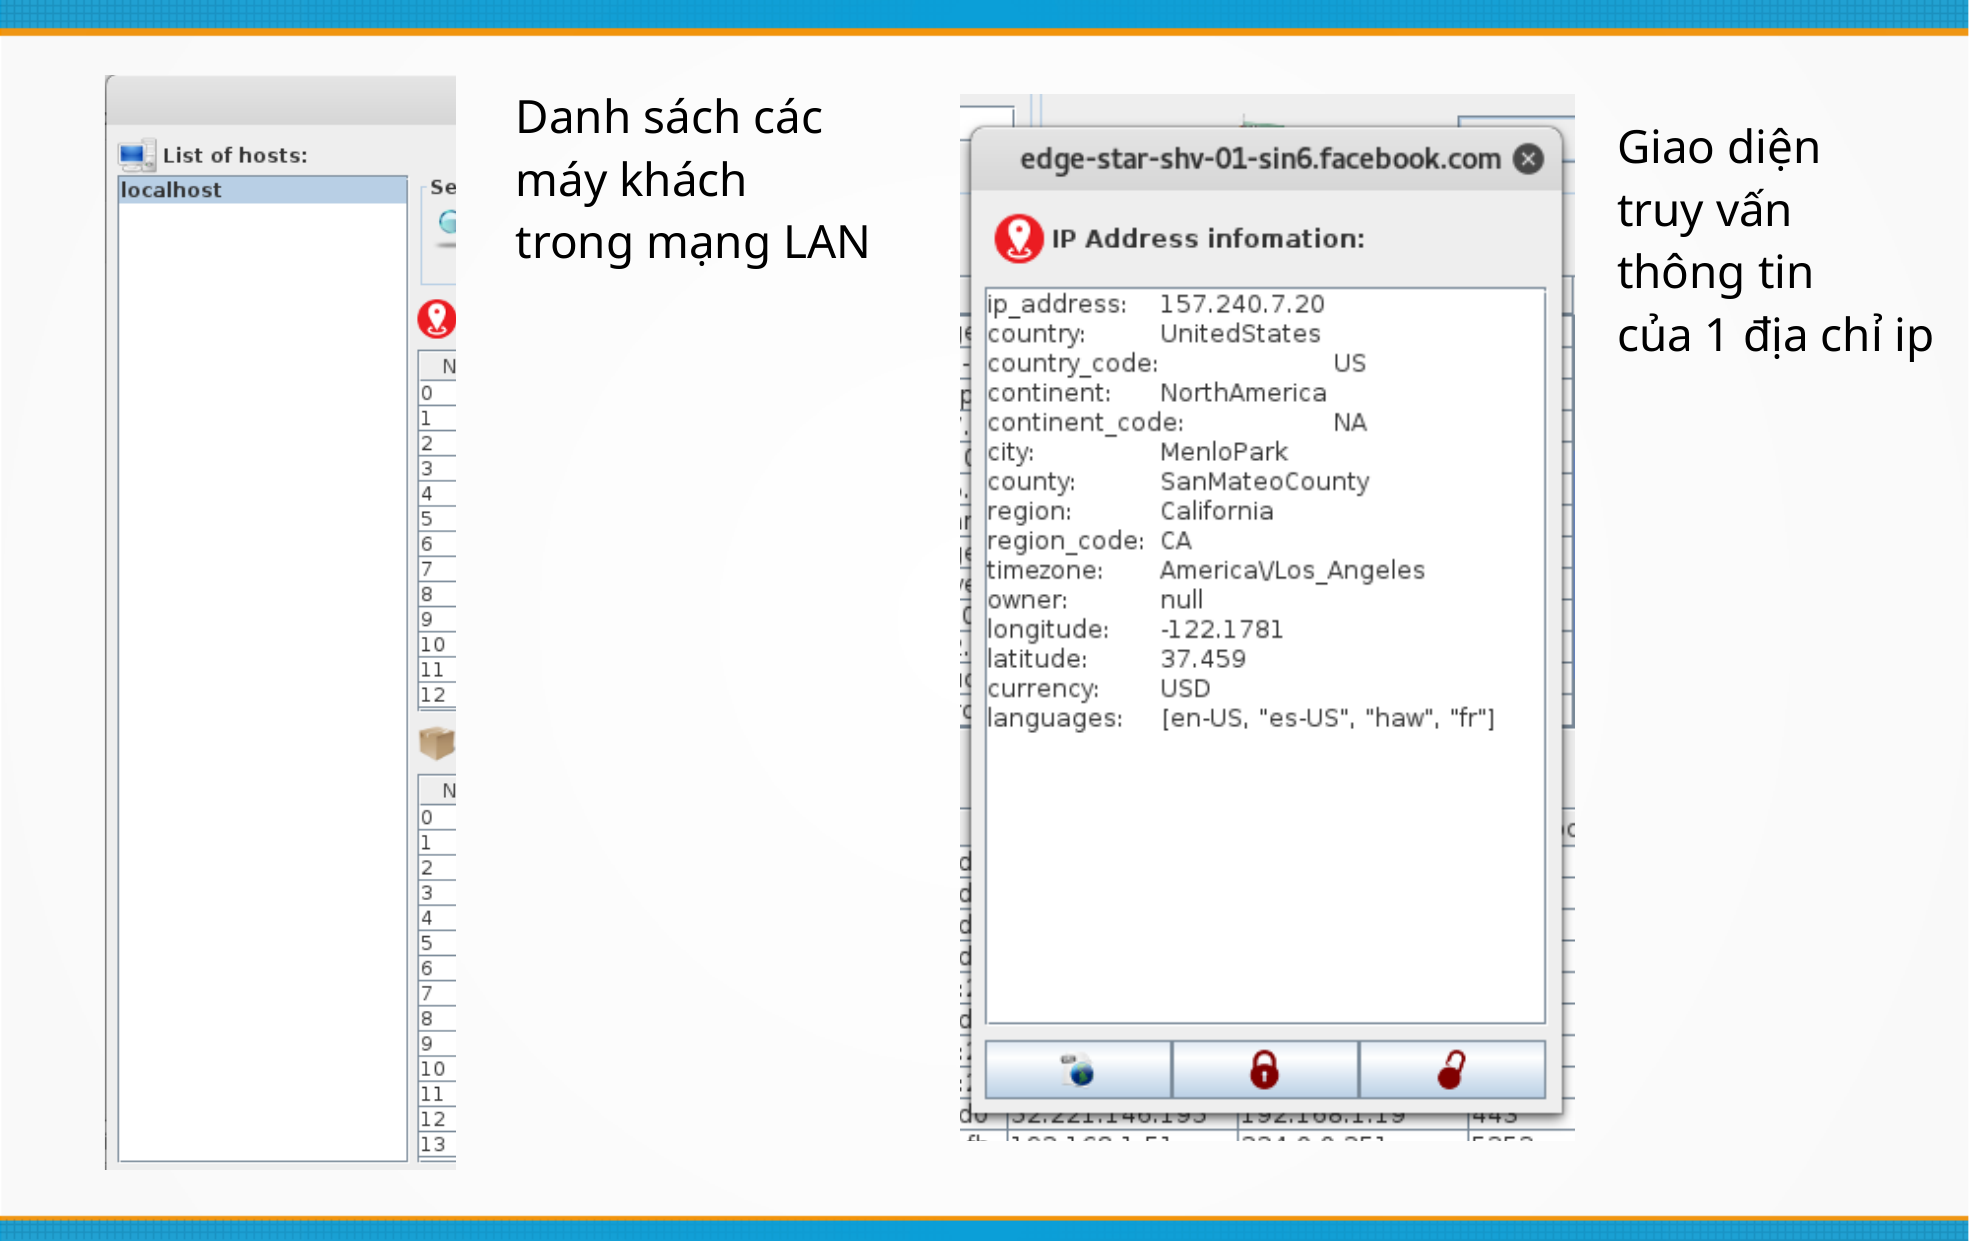

Danh sách các
máy khách
trong mạng LAN
Giao diện
truy vấn
thông tin
của 1 địa chỉ ip